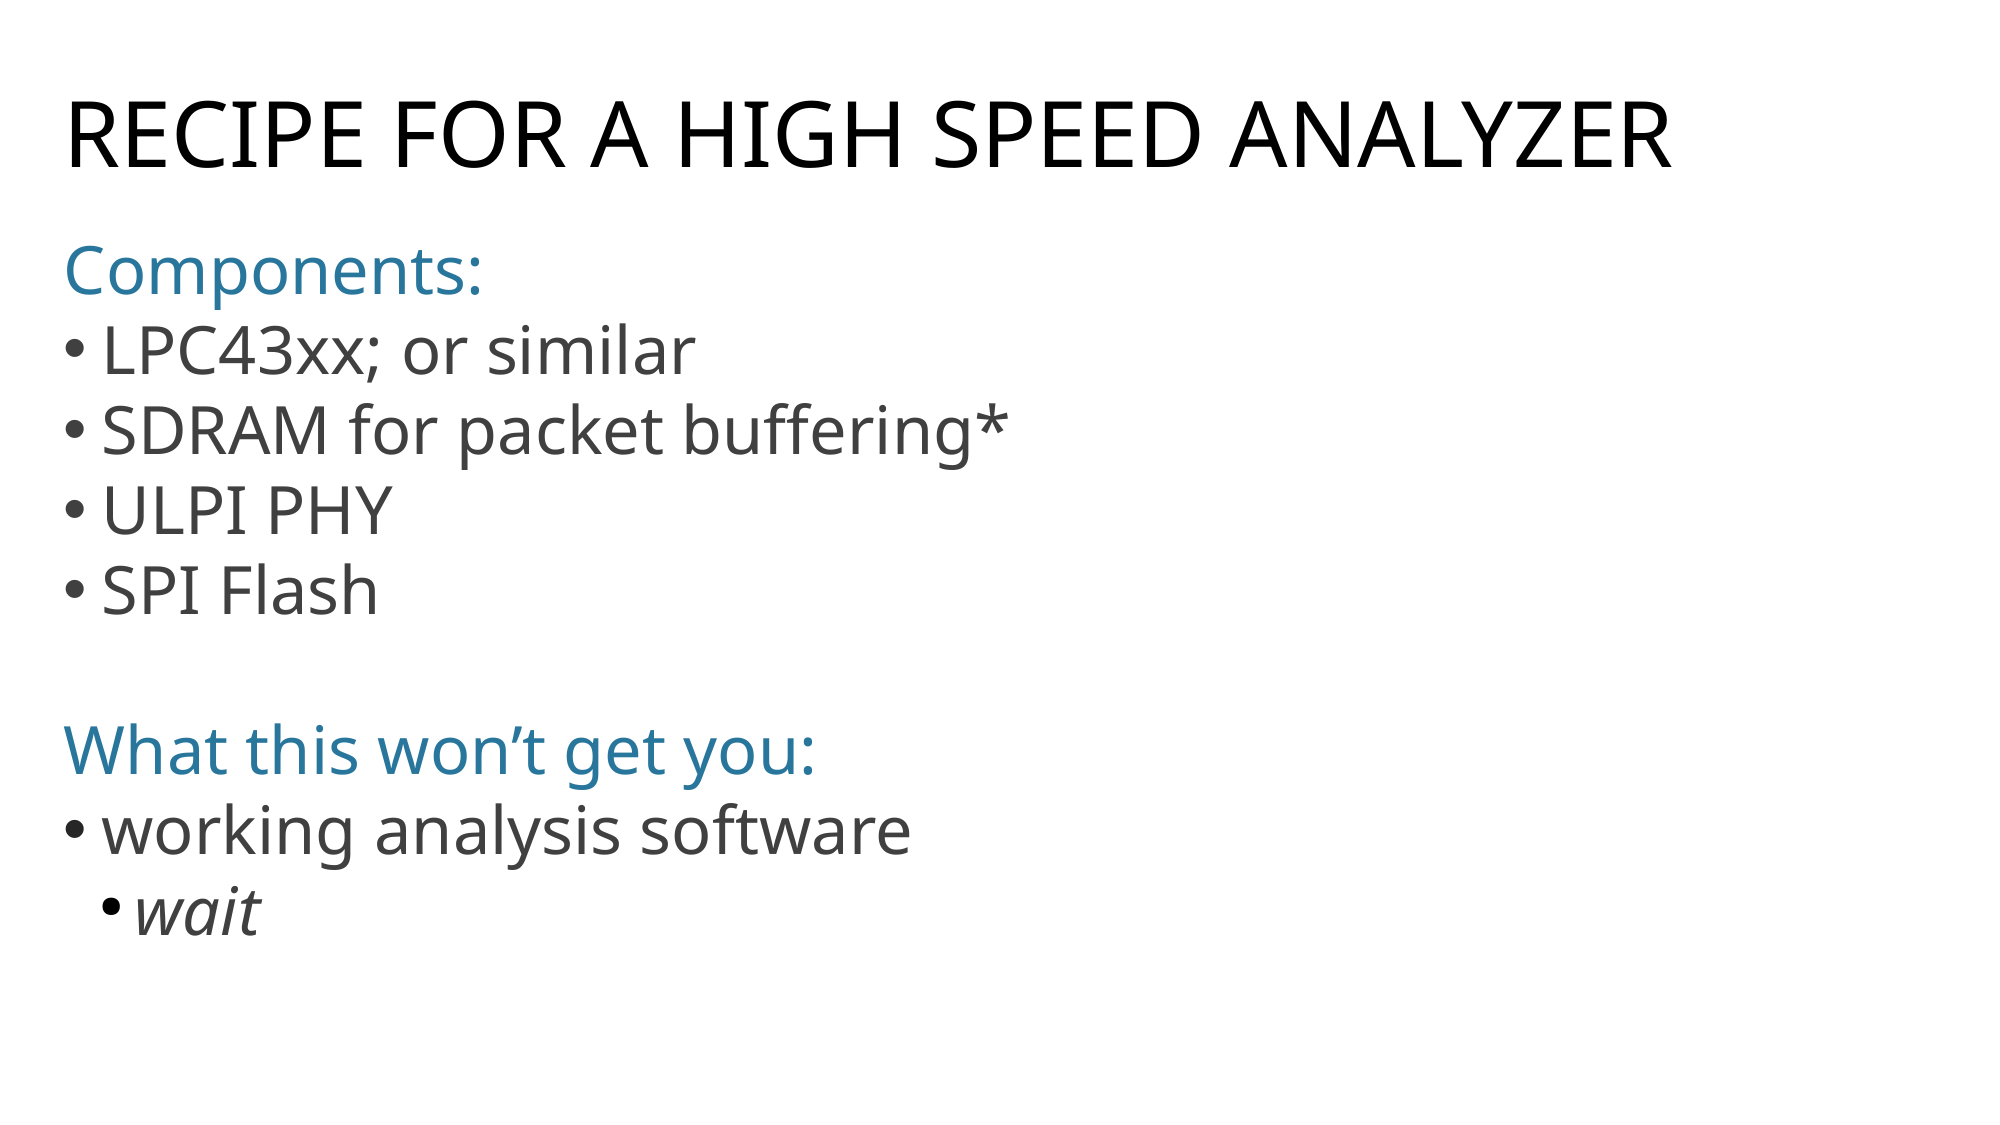

RECIPE FOR A HIGH SPEED ANALYZER
Components:
LPC43xx; or similar
SDRAM for packet buffering*
ULPI PHY
SPI Flash
What this won’t get you:
working analysis software
wait